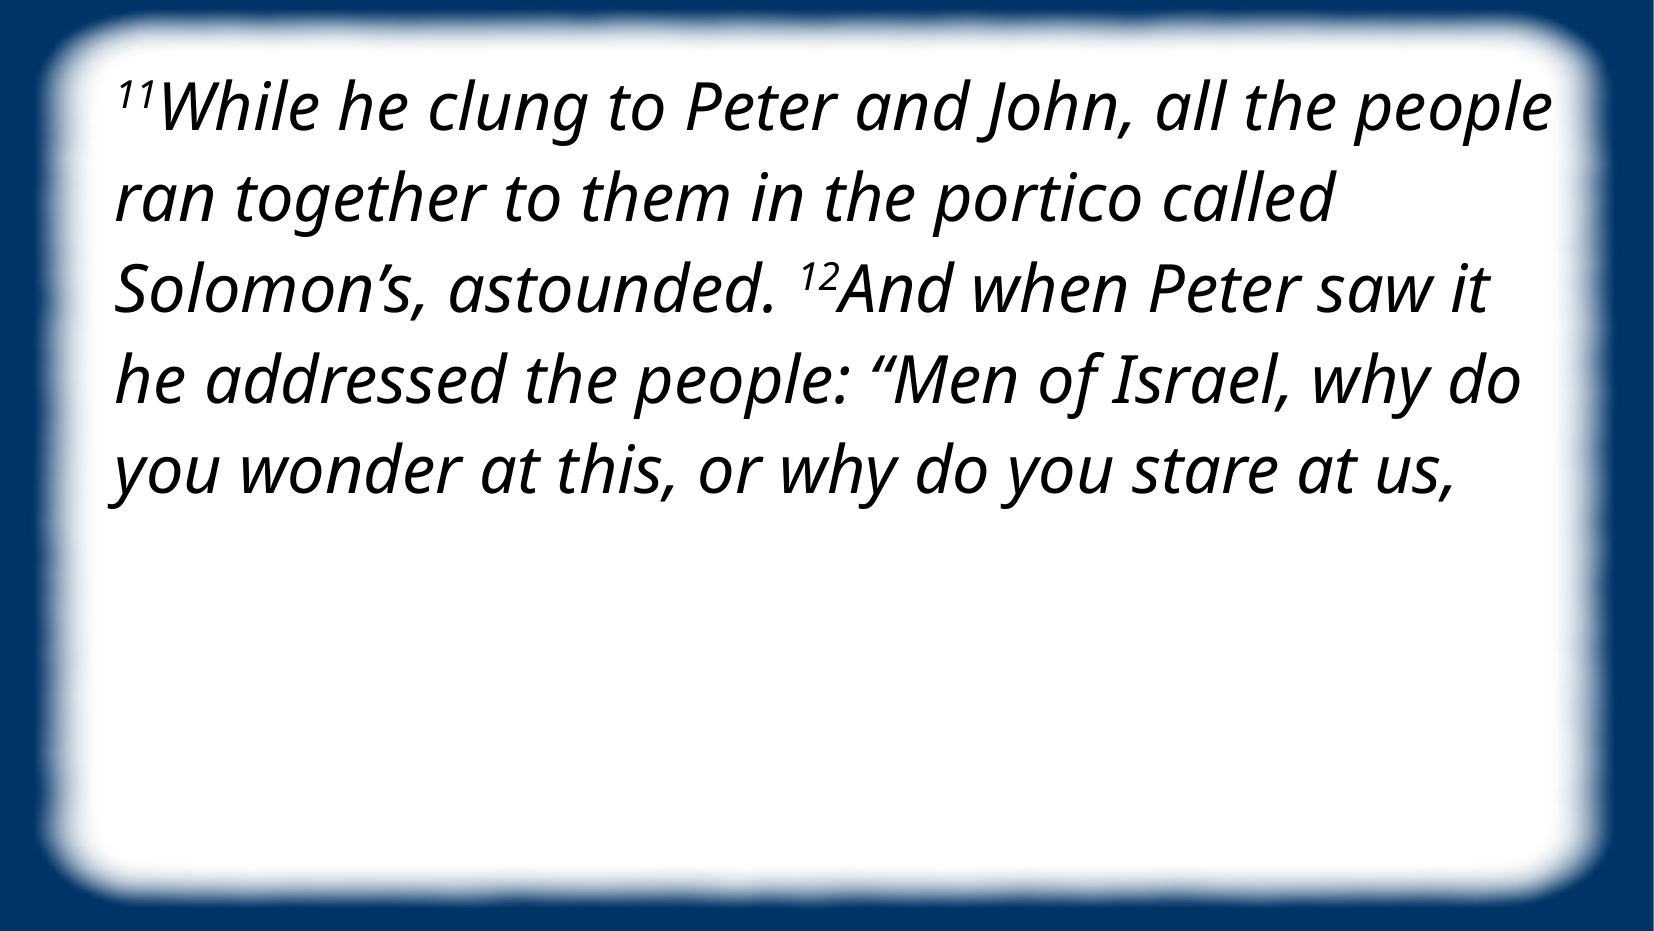

11While he clung to Peter and John, all the people ran together to them in the portico called Solomon’s, astounded. 12And when Peter saw it he addressed the people: “Men of Israel, why do you wonder at this, or why do you stare at us,